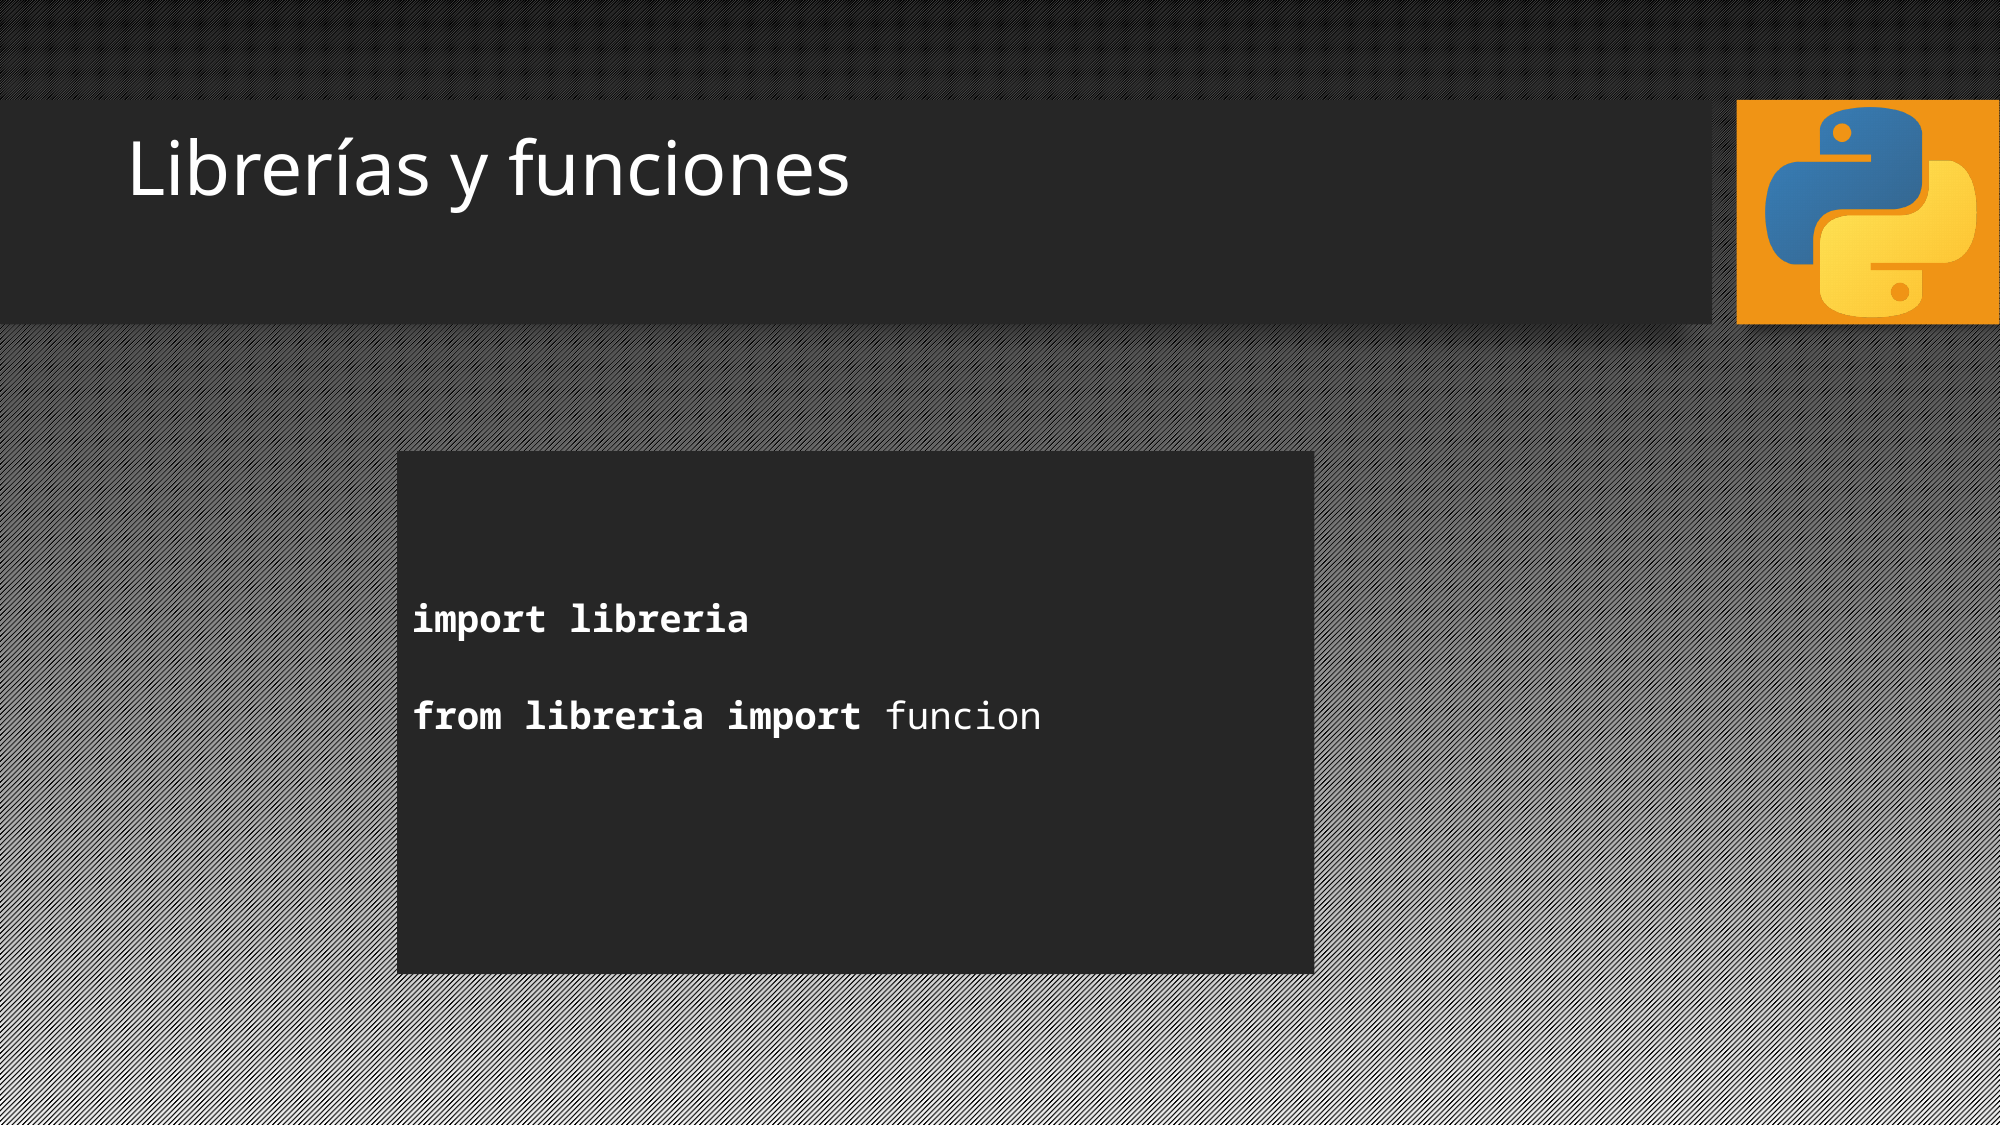

# Librerías y funciones
import libreria
from libreria import funcion